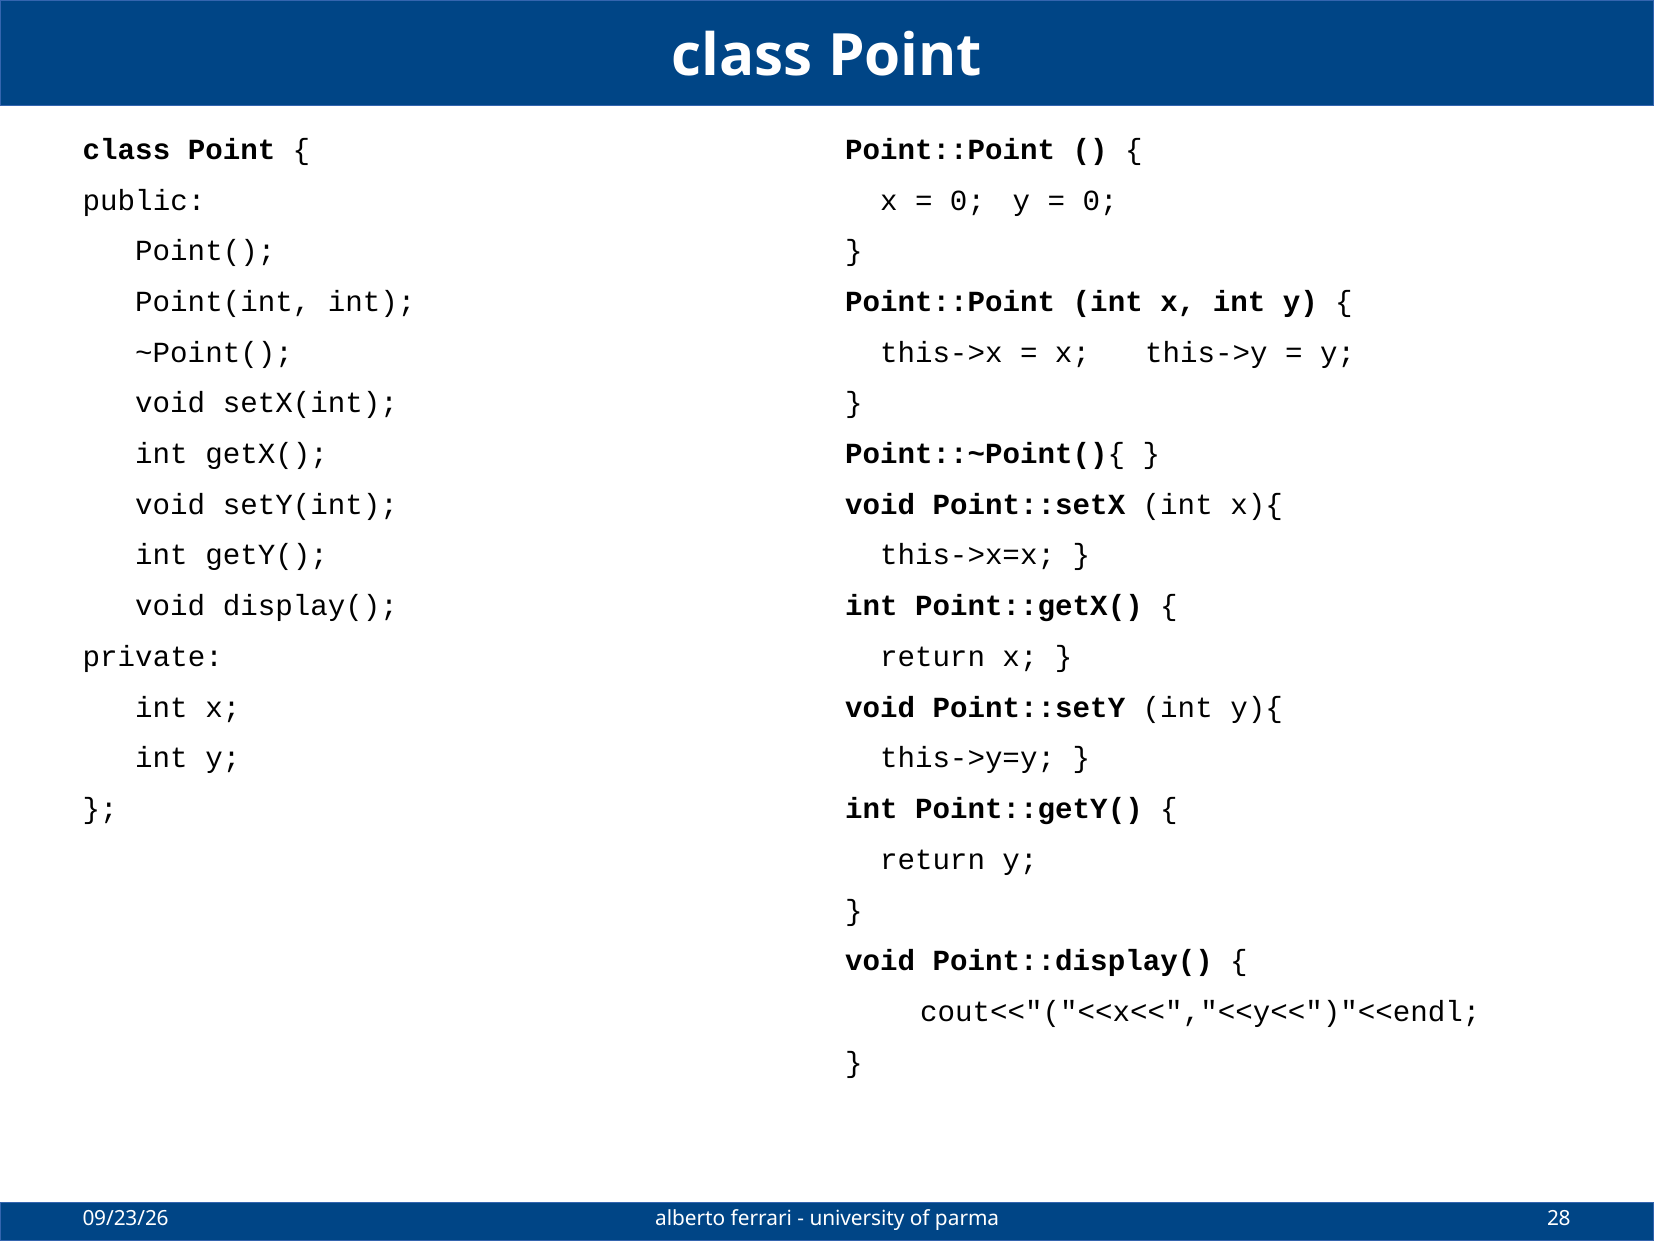

# class Point
class Point {
public:
 Point();
 Point(int, int);
 ~Point();
 void setX(int);
 int getX();
 void setY(int);
 int getY();
 void display();
private:
 int x;
 int y;
};
Point::Point () {
 x = 0;	 y = 0;
}
Point::Point (int x, int y) {
 this->x = x;	this->y = y;
}
Point::~Point(){ }
void Point::setX (int x){
 this->x=x; }
int Point::getX() {
 return x; }
void Point::setY (int y){
 this->y=y; }
int Point::getY() {
 return y;
}
void Point::display() {
	cout<<"("<<x<<","<<y<<")"<<endl;
}
alberto ferrari - university of parma
28